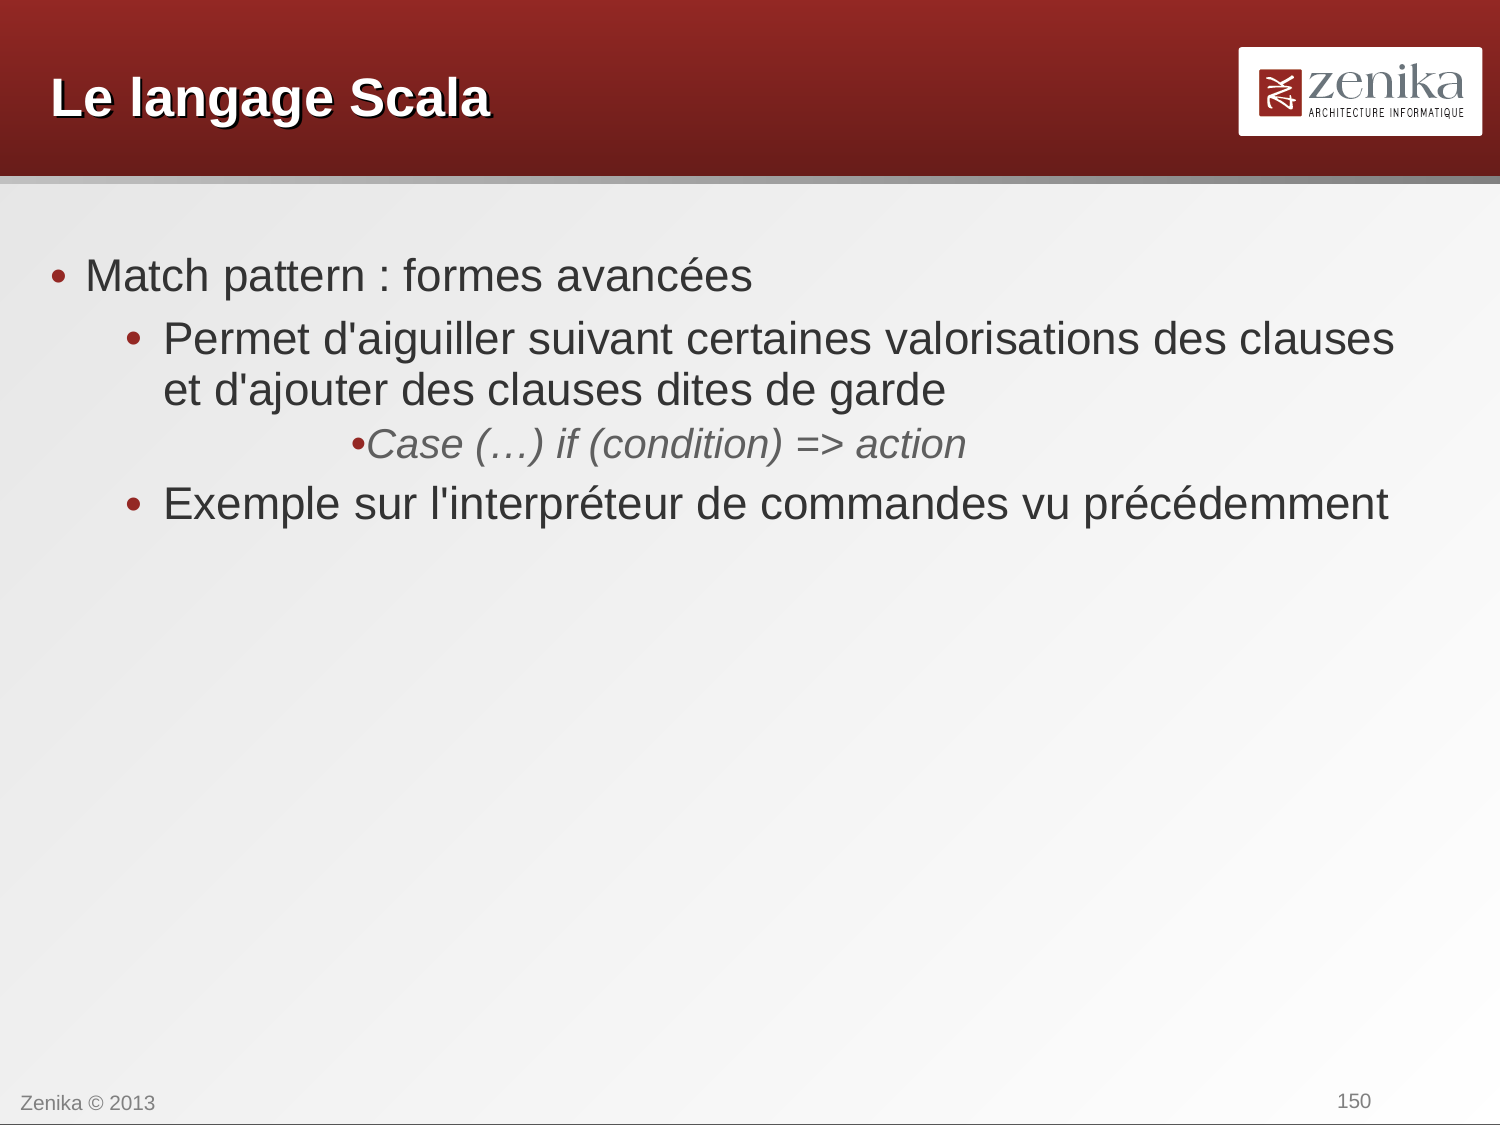

# Le langage Scala
Match pattern : formes avancées
Permet d'aiguiller suivant certaines valorisations des clauses et d'ajouter des clauses dites de garde
Case (…) if (condition) => action
Exemple sur l'interpréteur de commandes vu précédemment